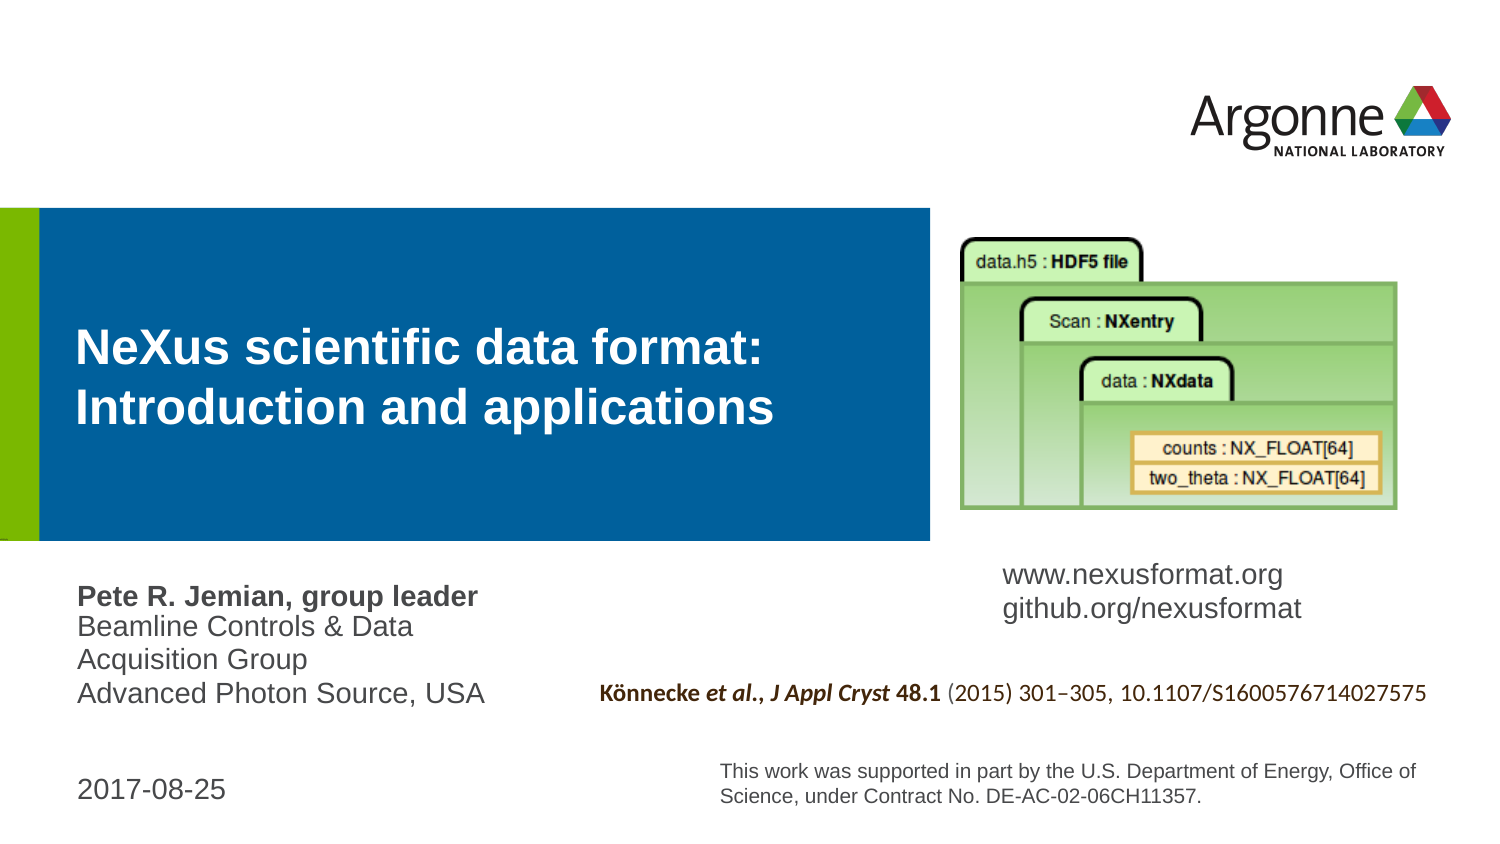

# NeXus scientific data format: Introduction and applications
erhtjhtyhy
www.nexusformat.org
github.org/nexusformat
Pete R. Jemian, group leader
Beamline Controls & Data Acquisition Group
Advanced Photon Source, USA
Könnecke et al., J Appl Cryst 48.1 (2015) 301–305, 10.1107/S1600576714027575
2017-08-25
This work was supported in part by the U.S. Department of Energy, Office of Science, under Contract No. DE-AC-02-06CH11357.